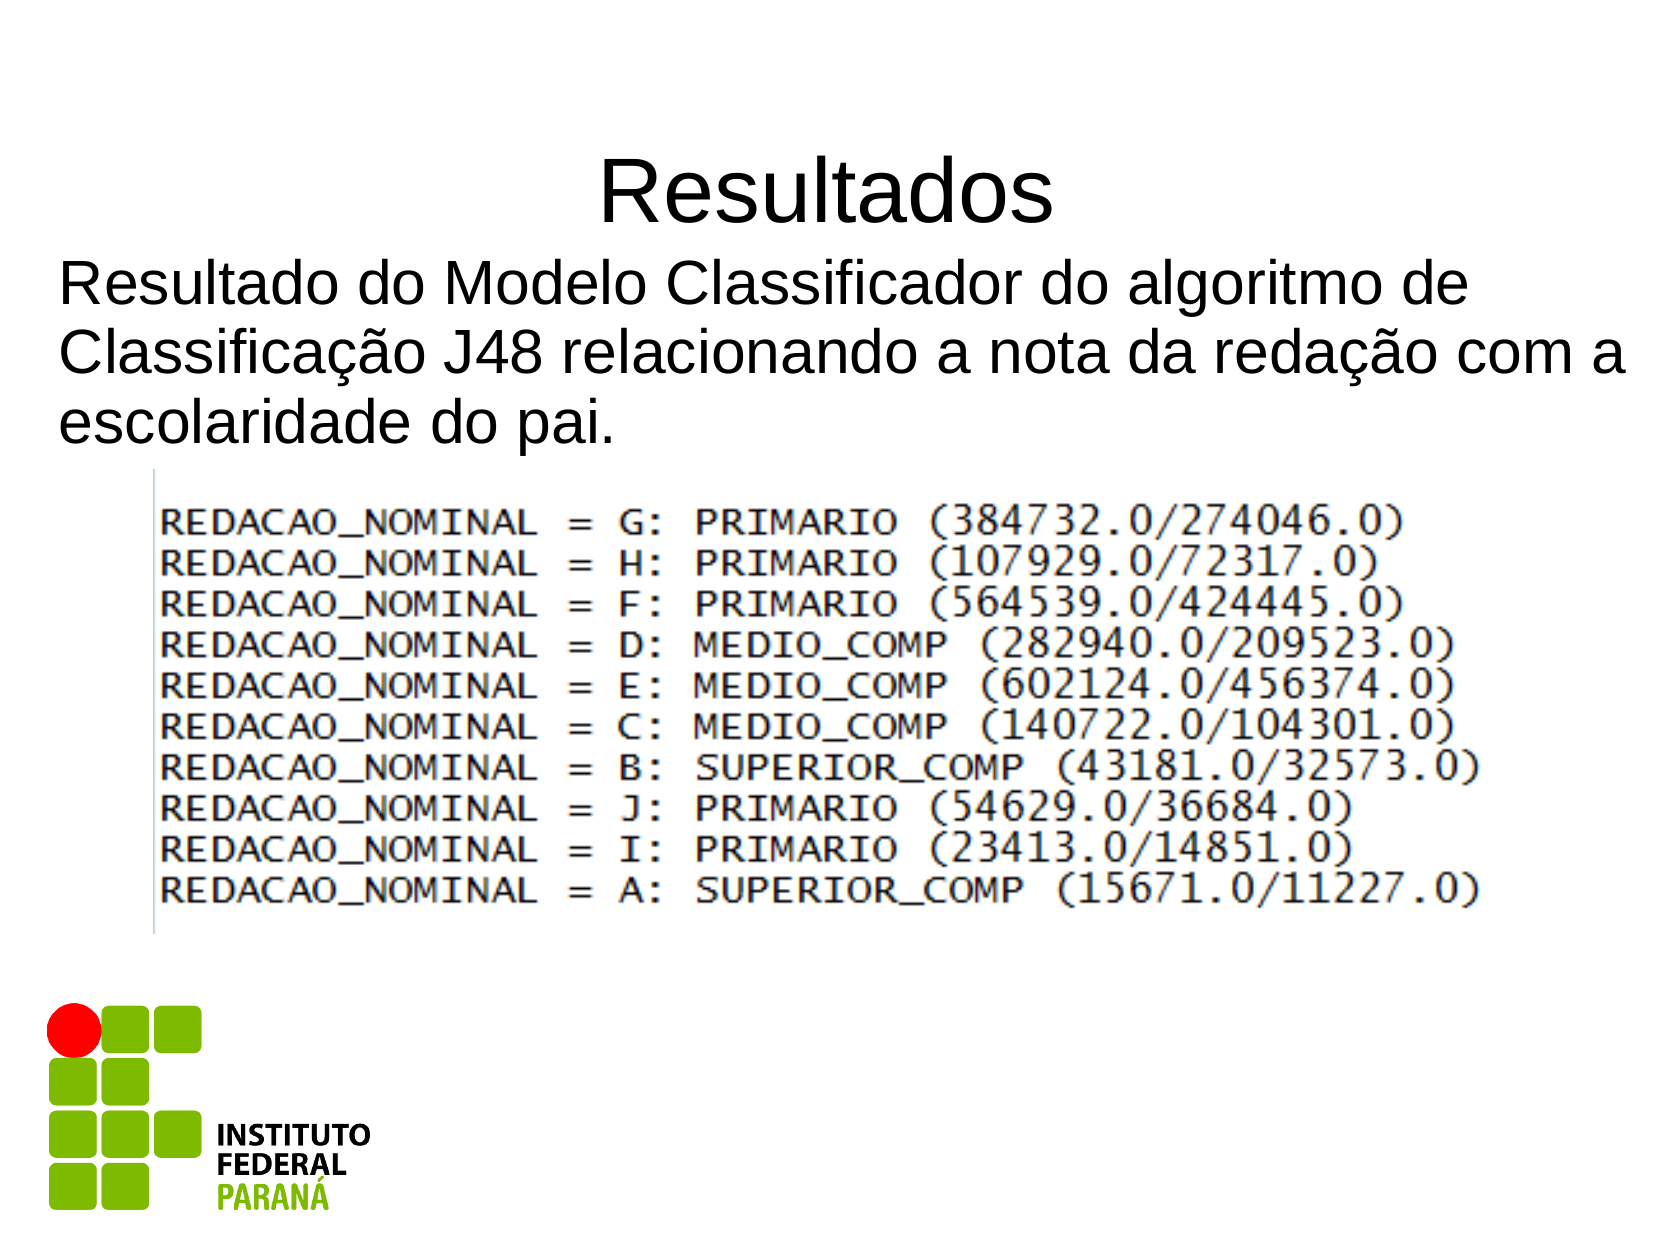

Resultados
# Resultado do Modelo Classificador do algoritmo de Classificação J48 relacionando a nota da redação com a escolaridade do pai.